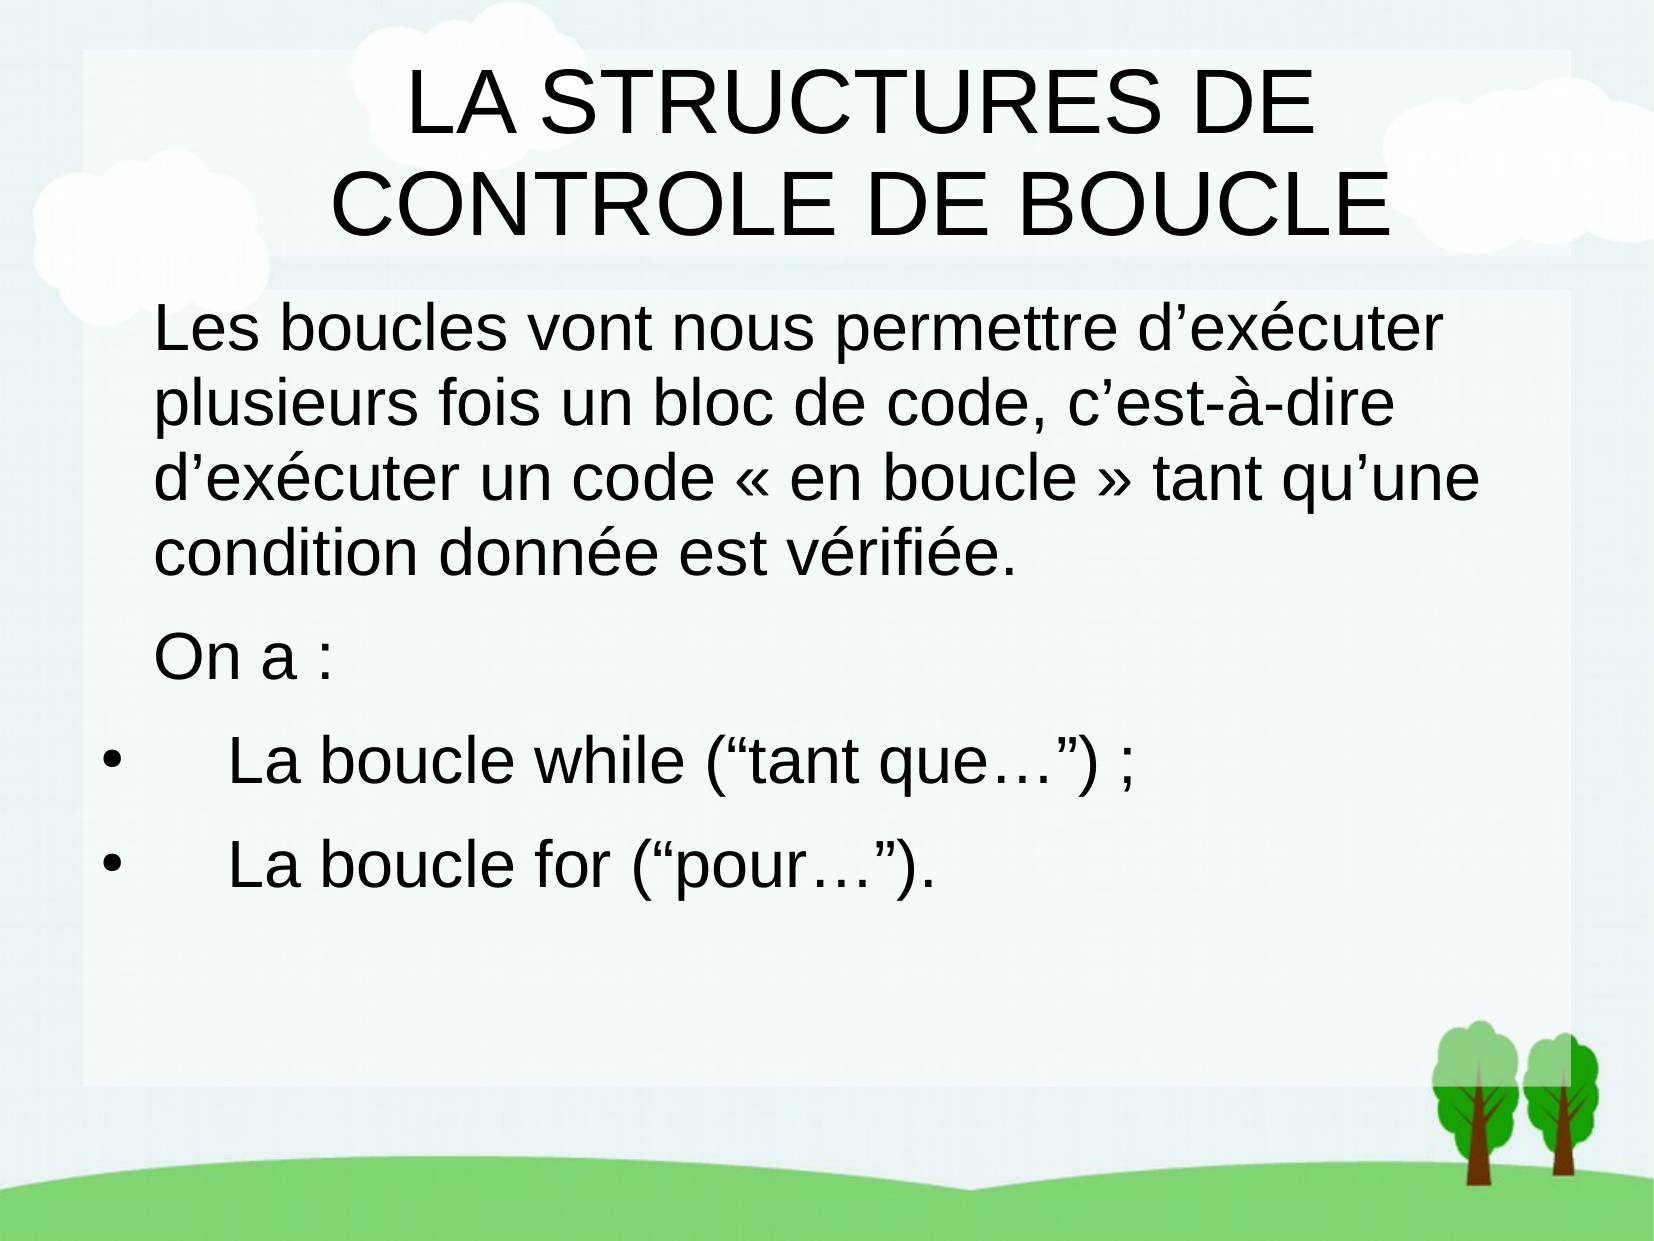

# LA STRUCTURES DE CONTROLE DE BOUCLE
Les boucles vont nous permettre d’exécuter plusieurs fois un bloc de code, c’est-à-dire d’exécuter un code « en boucle » tant qu’une condition donnée est vérifiée.
On a :
 La boucle while (“tant que…”) ;
 La boucle for (“pour…”).